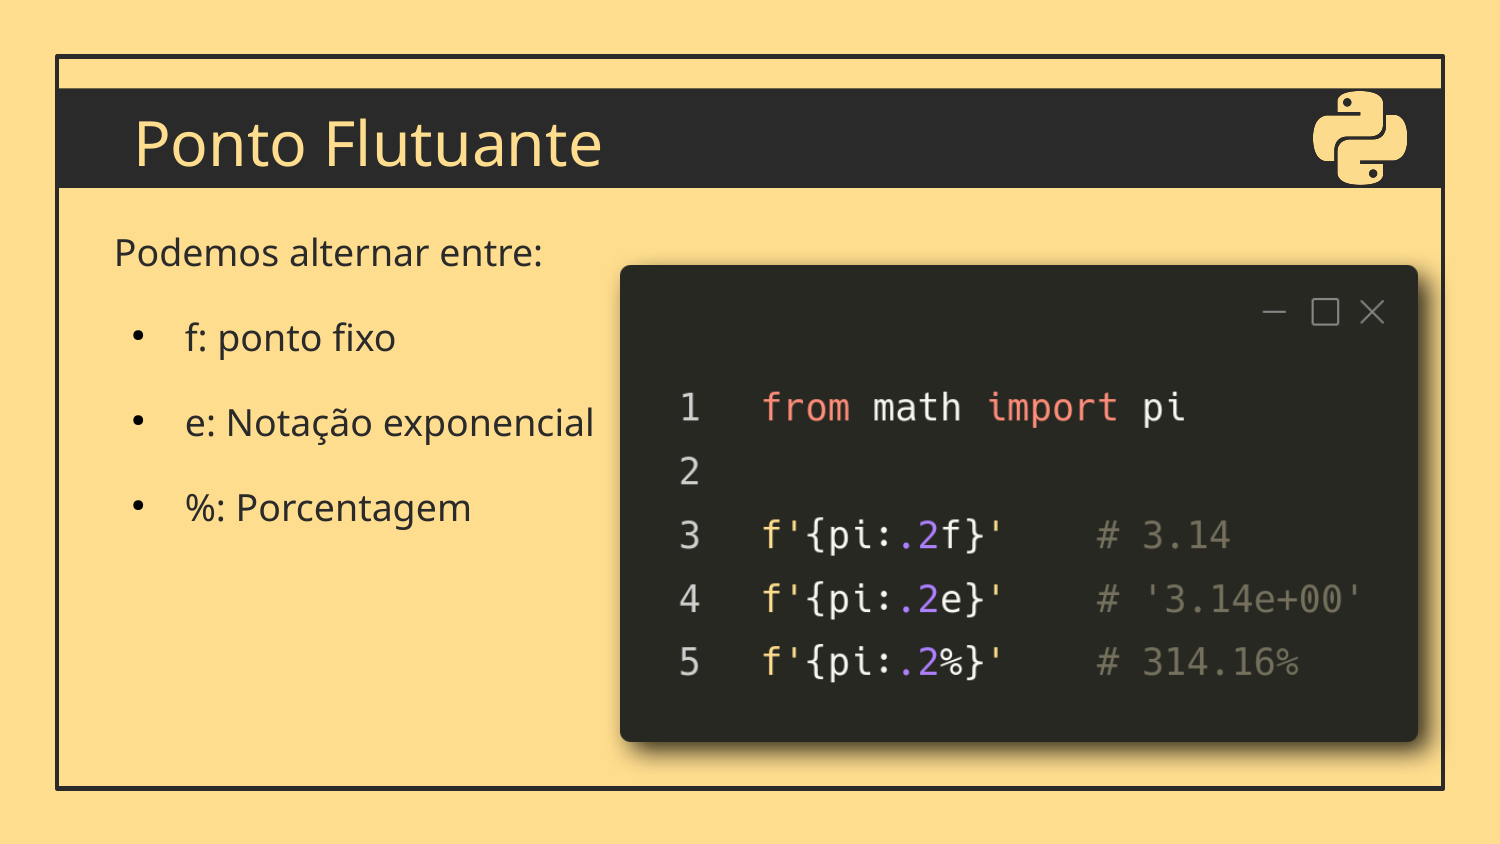

# Ponto Flutuante
Podemos alternar entre:
f: ponto fixo
e: Notação exponencial
%: Porcentagem